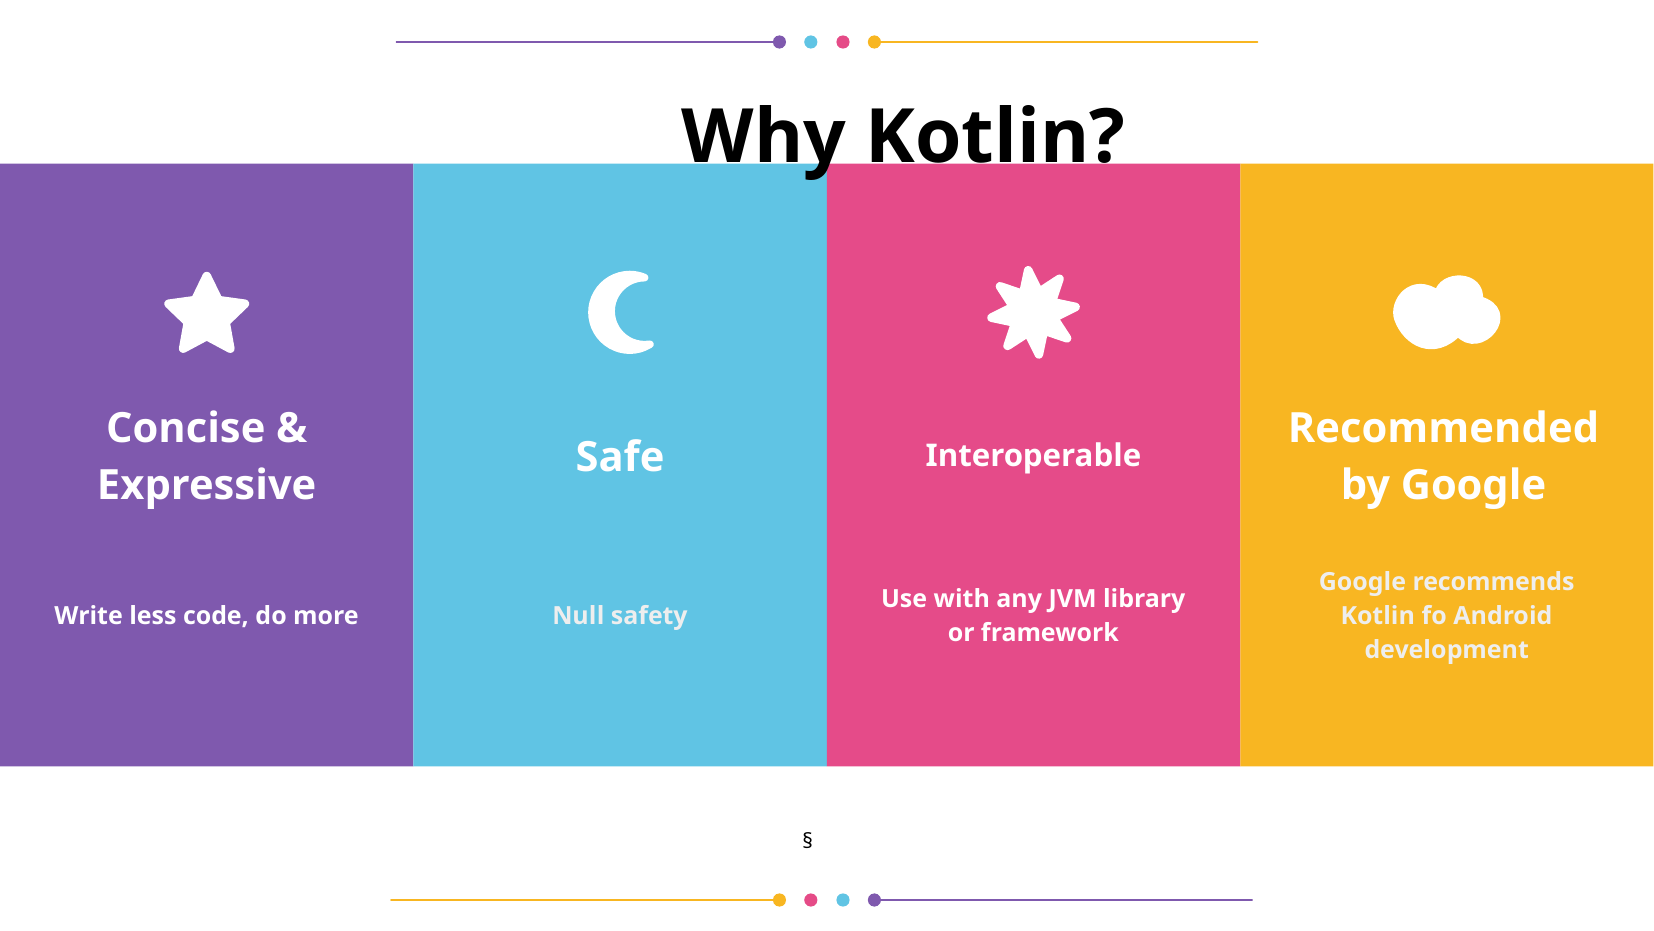

Why Kotlin?
Concise & Expressive
Recommended by Google
Safe
Interoperable
# Write less code, do more
Null safety
Use with any JVM library or framework
Google recommends Kotlin fo Android development
§